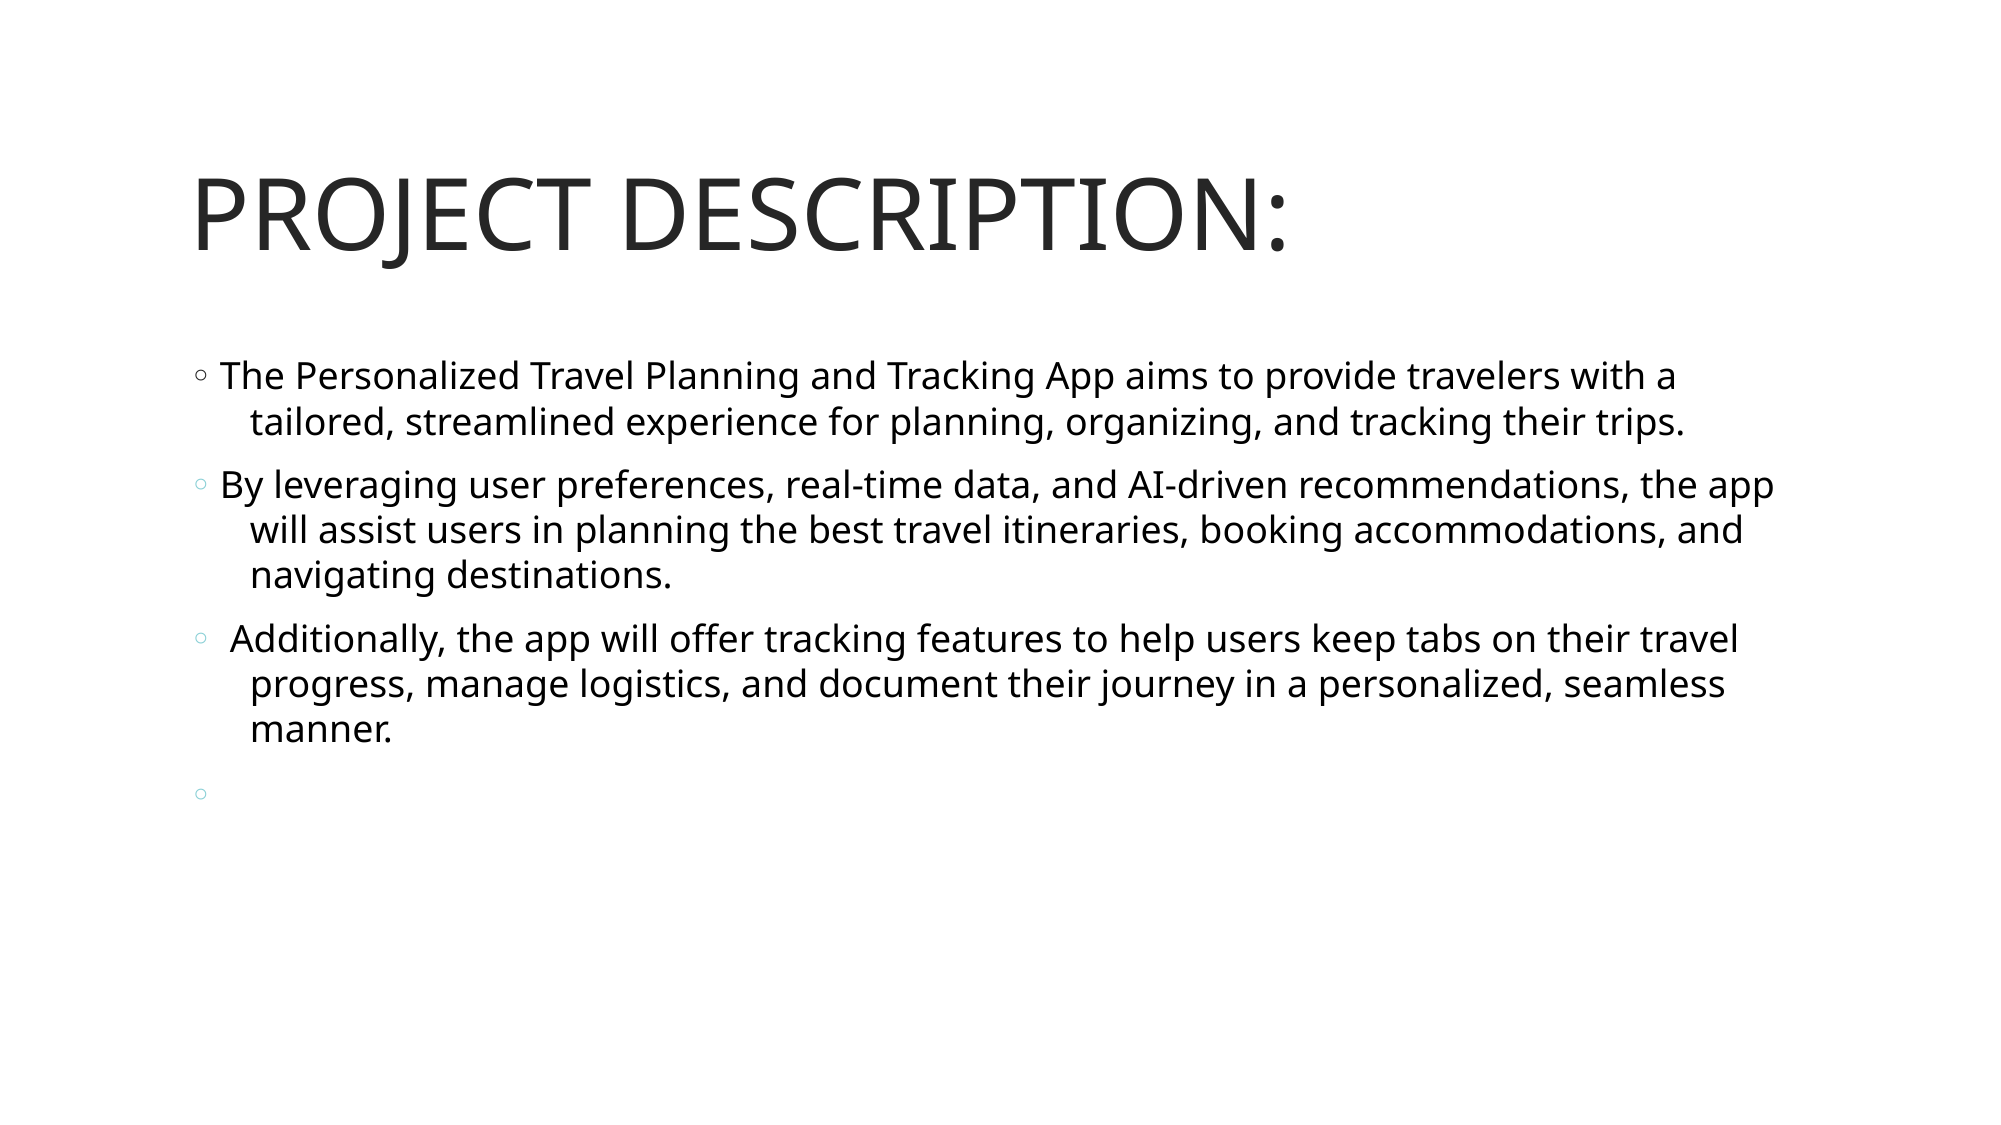

# PROJECT DESCRIPTION:
The Personalized Travel Planning and Tracking App aims to provide travelers with a tailored, streamlined experience for planning, organizing, and tracking their trips.
By leveraging user preferences, real-time data, and AI-driven recommendations, the app will assist users in planning the best travel itineraries, booking accommodations, and navigating destinations.
 Additionally, the app will offer tracking features to help users keep tabs on their travel progress, manage logistics, and document their journey in a personalized, seamless manner.